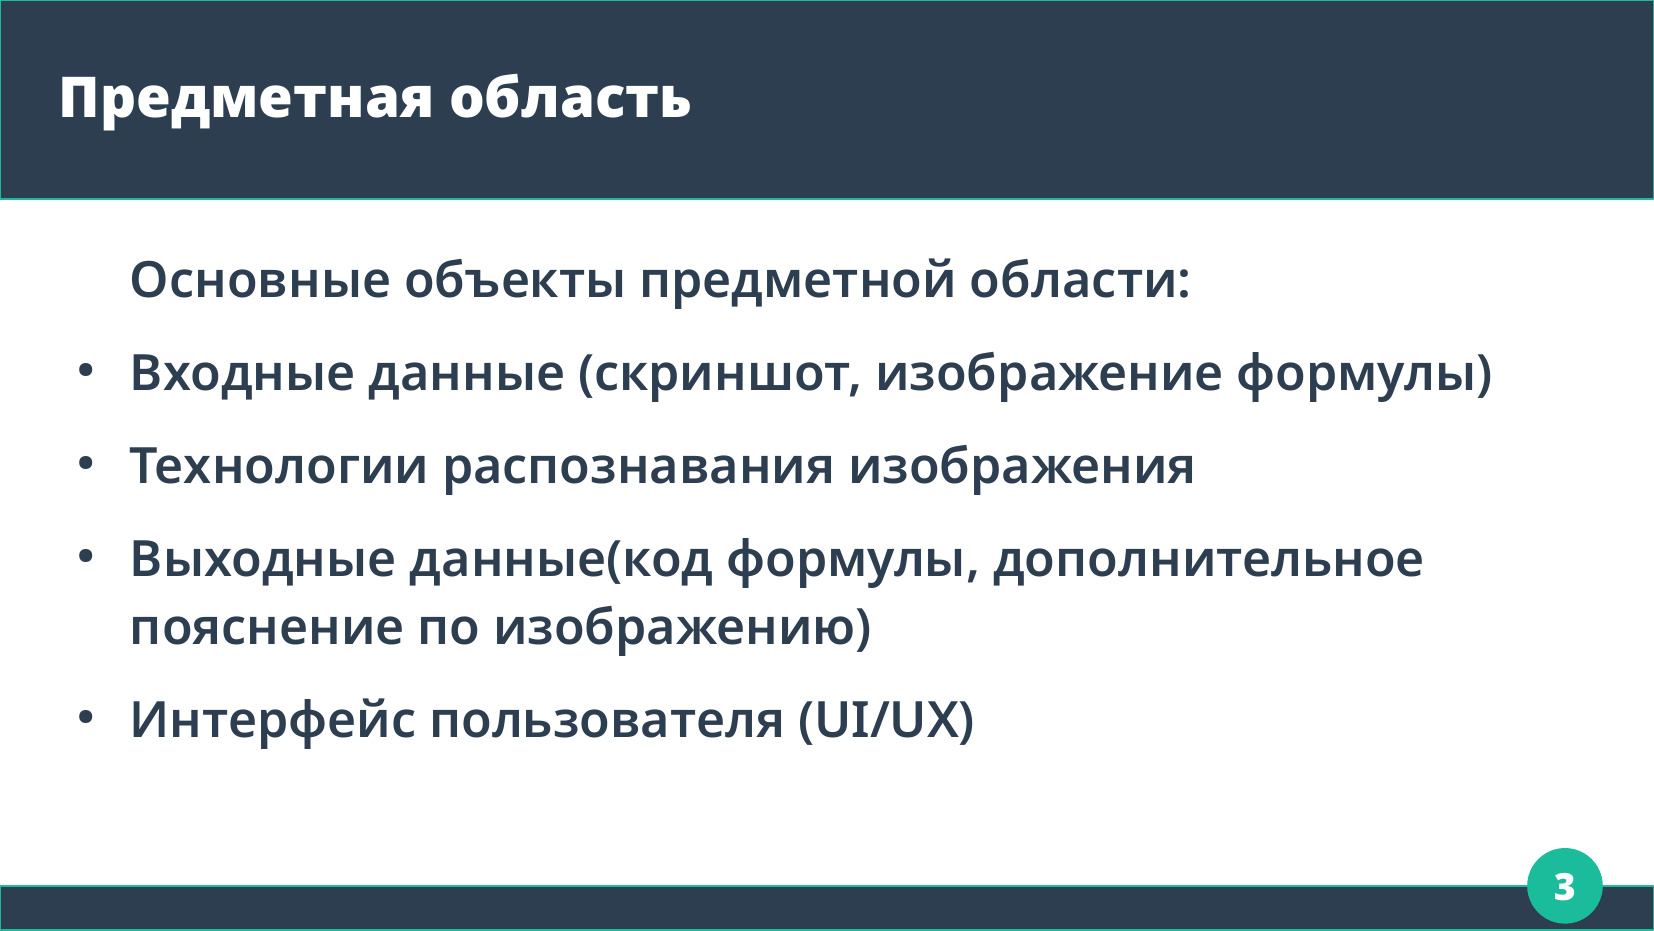

# Предметная область
Основные объекты предметной области:
Входные данные (скриншот, изображение формулы)
Технологии распознавания изображения
Выходные данные(код формулы, дополнительное пояснение по изображению)
Интерфейс пользователя (UI/UX)
3